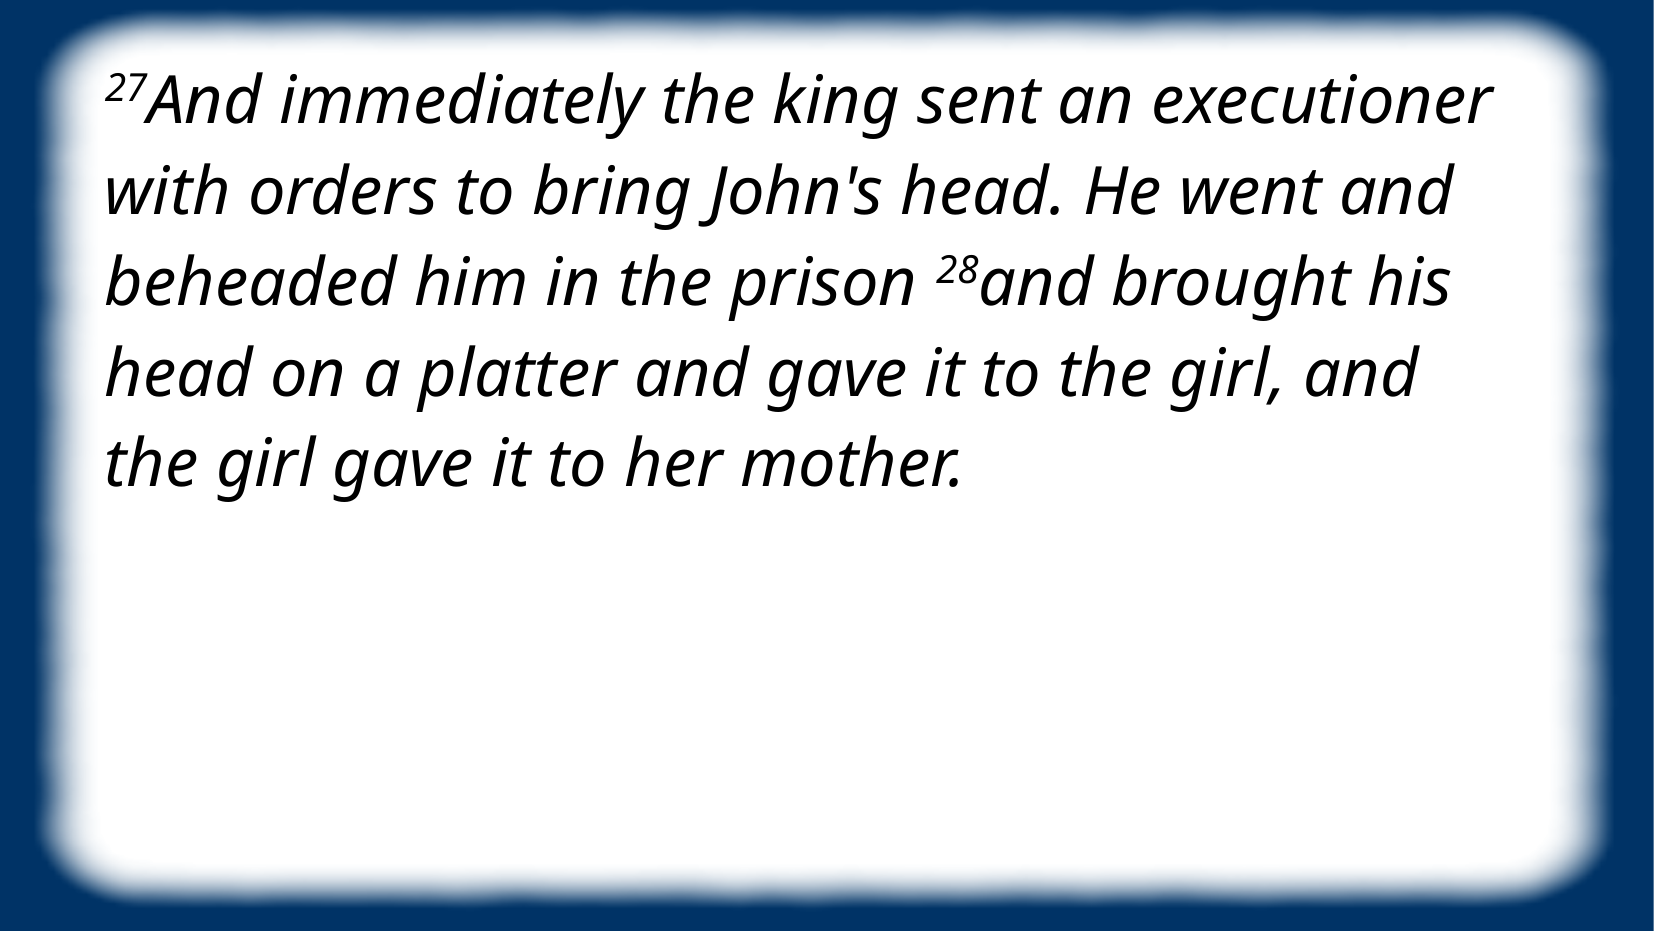

27And immediately the king sent an executioner with orders to bring John's head. He went and beheaded him in the prison 28and brought his head on a platter and gave it to the girl, and the girl gave it to her mother.